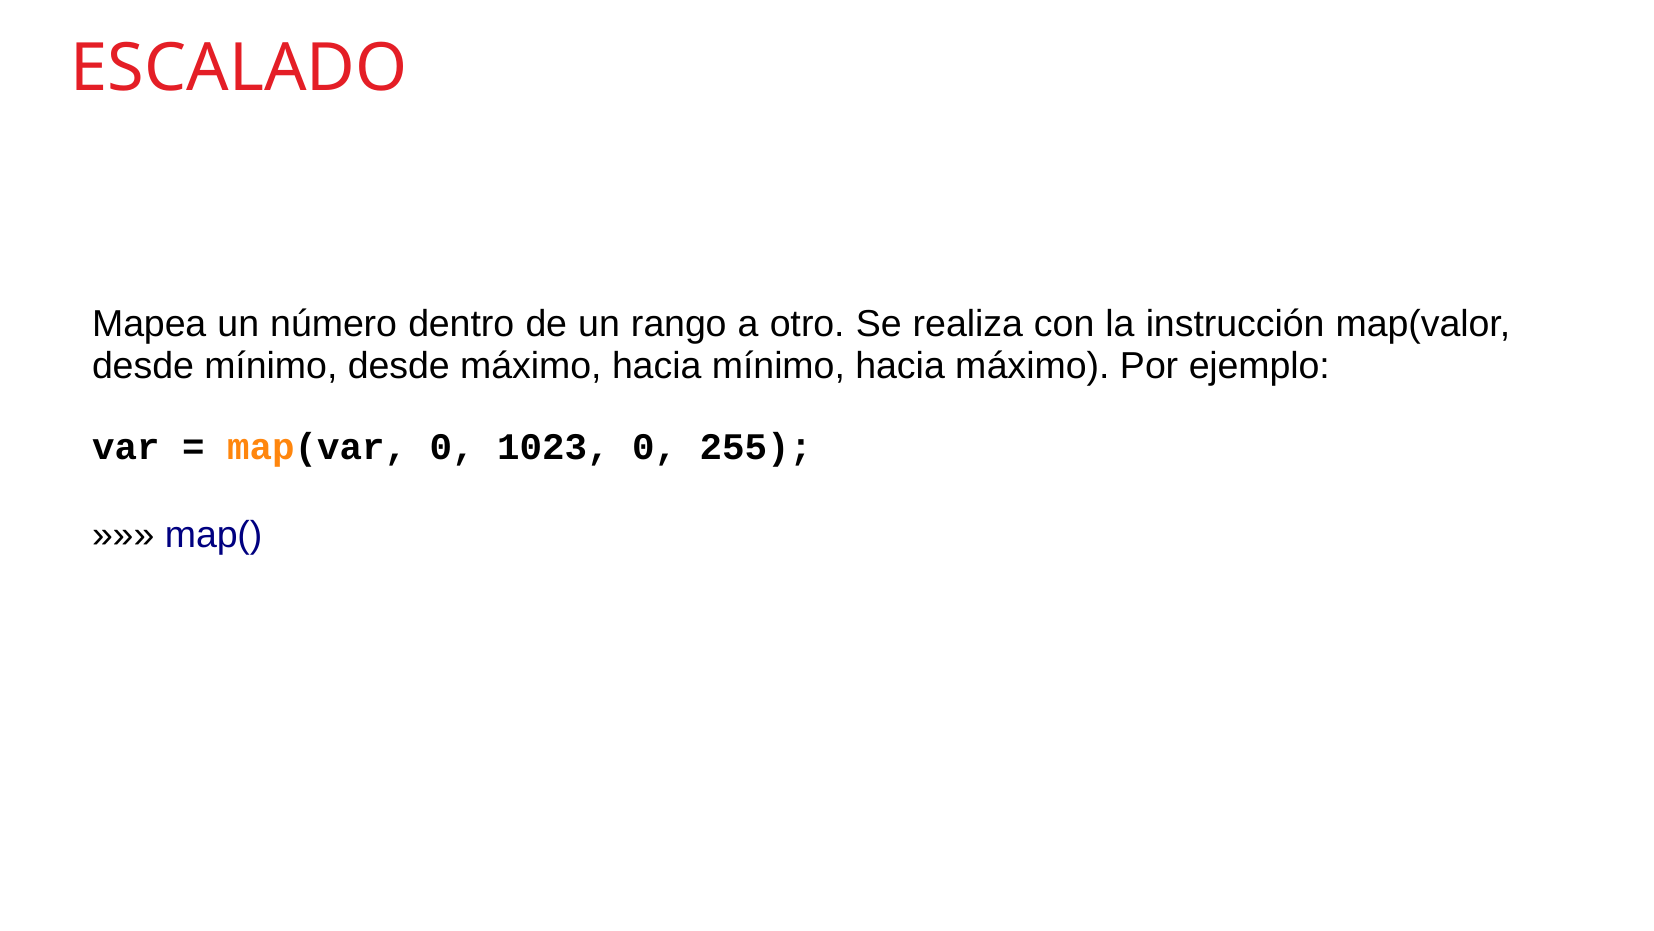

# ESCALADO
Mapea un número dentro de un rango a otro. Se realiza con la instrucción map(valor, desde mínimo, desde máximo, hacia mínimo, hacia máximo). Por ejemplo:
var = map(var, 0, 1023, 0, 255);
»»» map()